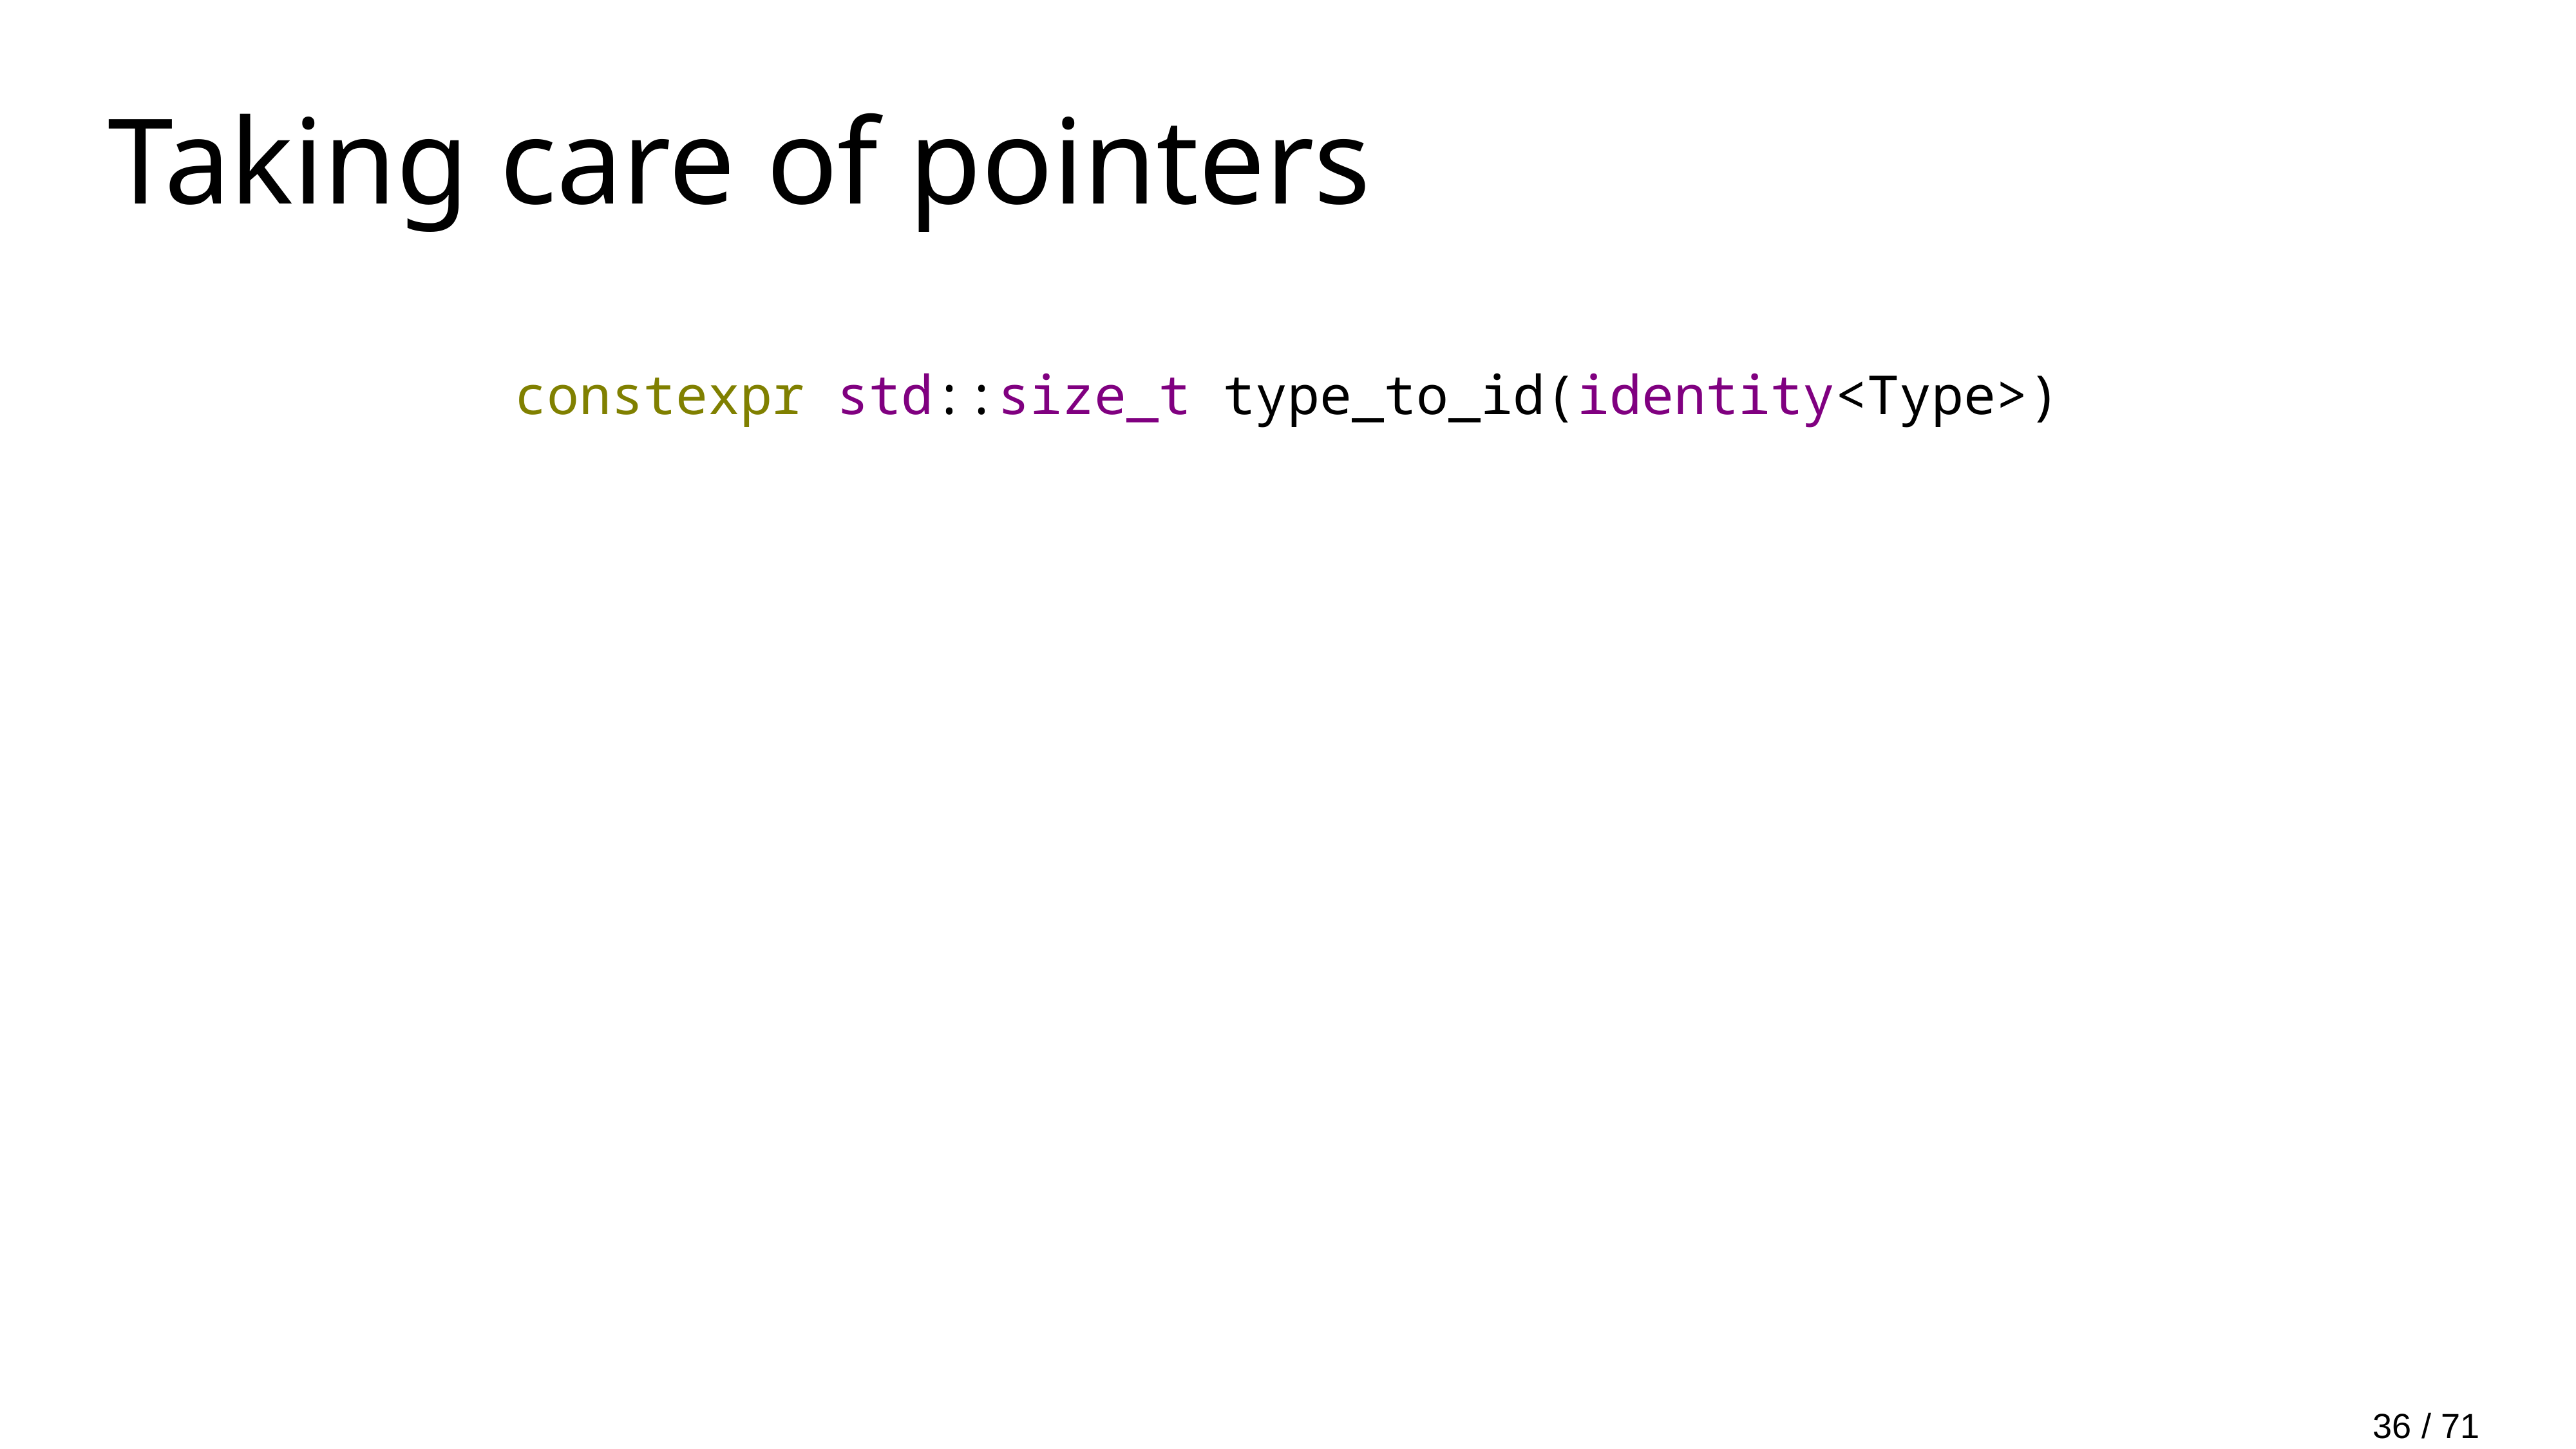

# Taking care of pointers
constexpr std::size_t type_to_id(identity<Type>)